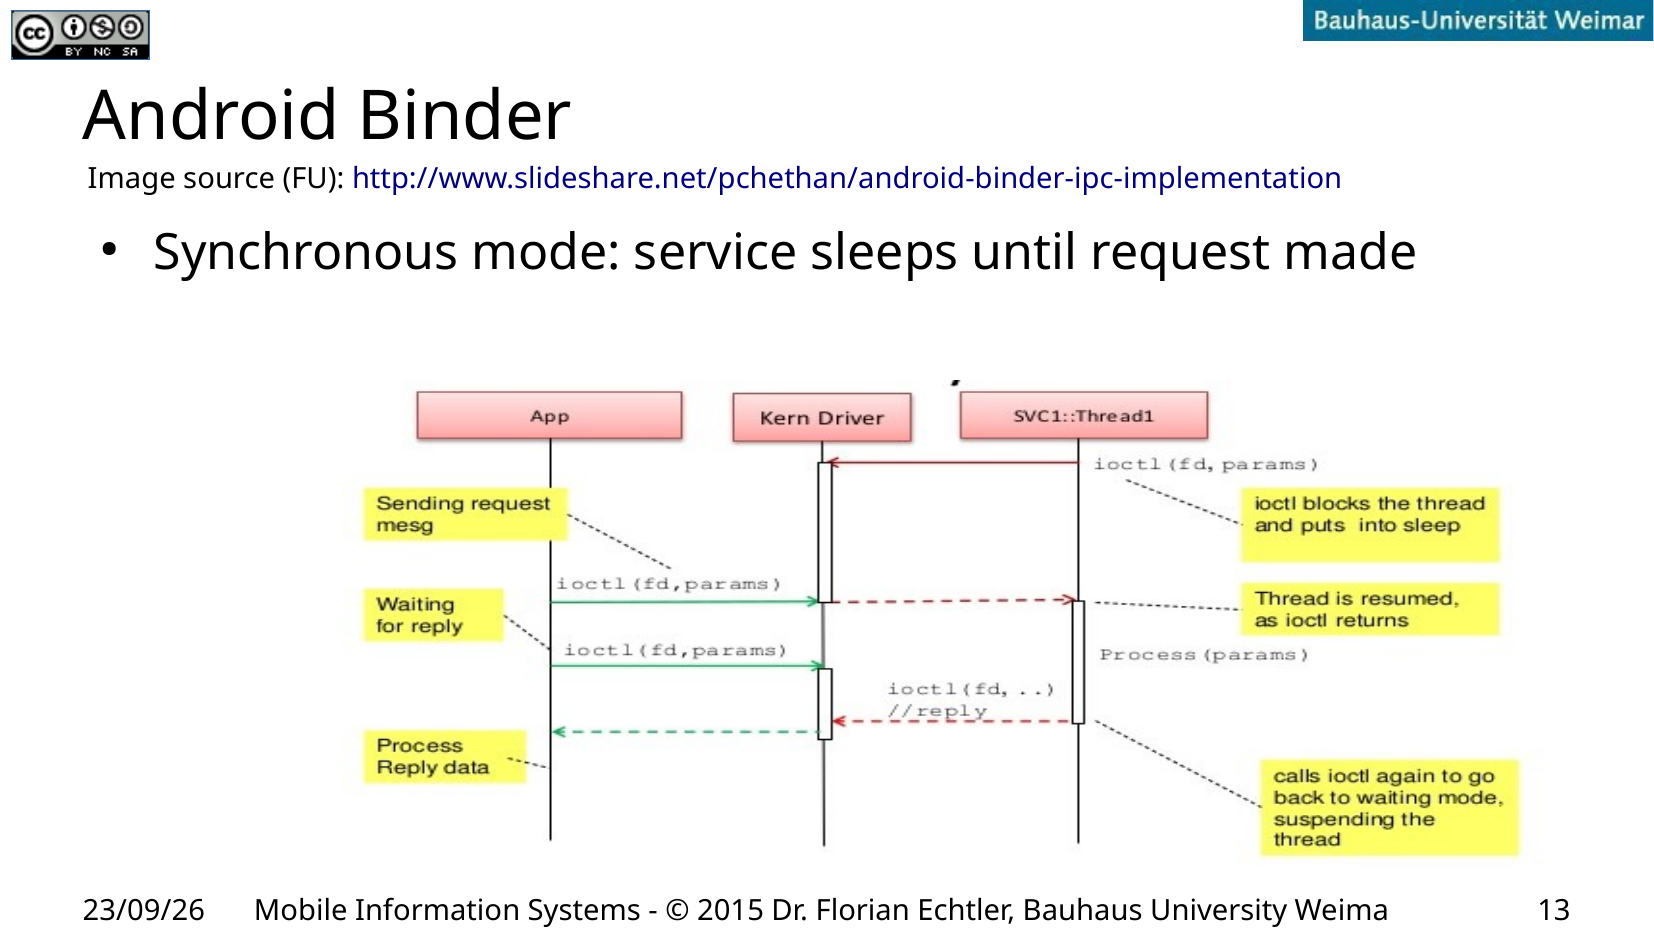

# Android Binder
Image source (FU): http://www.slideshare.net/pchethan/android-binder-ipc-implementation
Synchronous mode: service sleeps until request made
Mobile Information Systems - © 2015 Dr. Florian Echtler, Bauhaus University Weimar
13